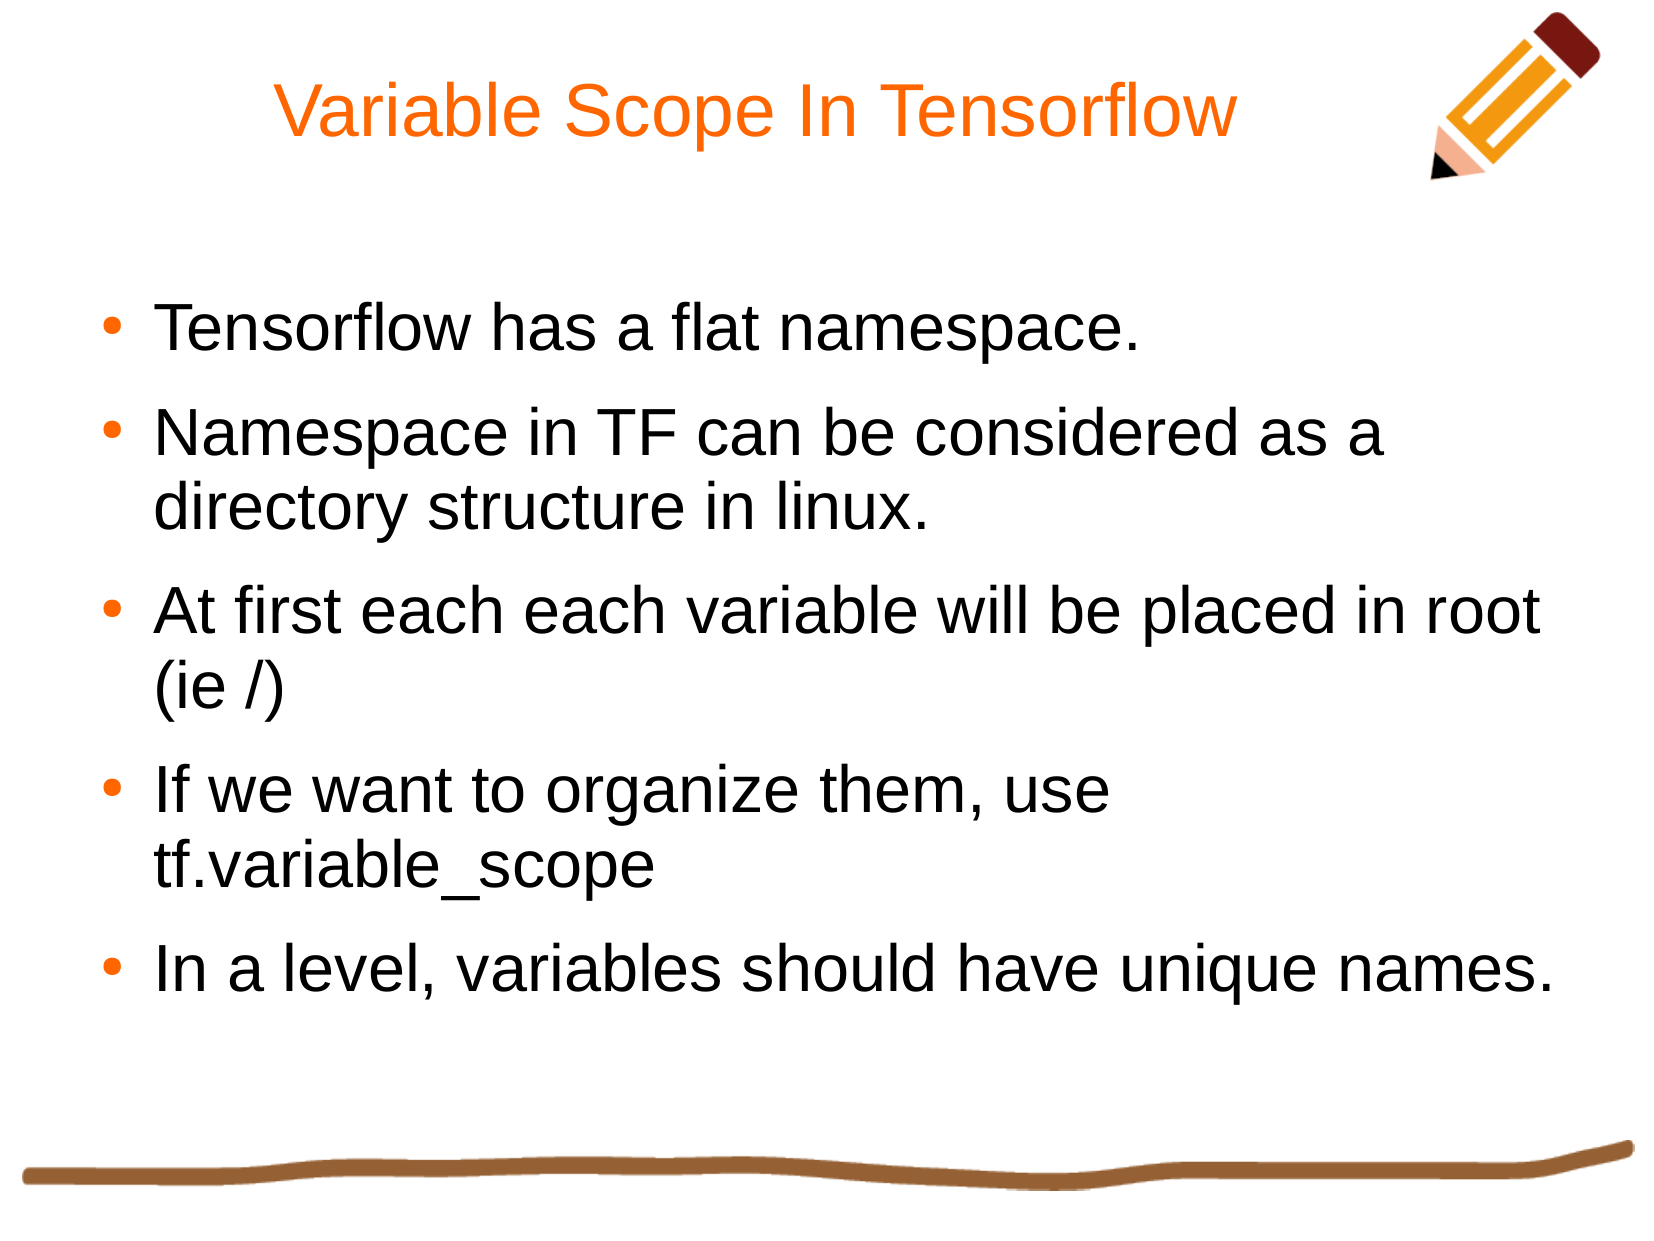

# Variable Scope In Tensorflow
Tensorflow has a flat namespace.
Namespace in TF can be considered as a directory structure in linux.
At first each each variable will be placed in root (ie /)
If we want to organize them, use tf.variable_scope
In a level, variables should have unique names.